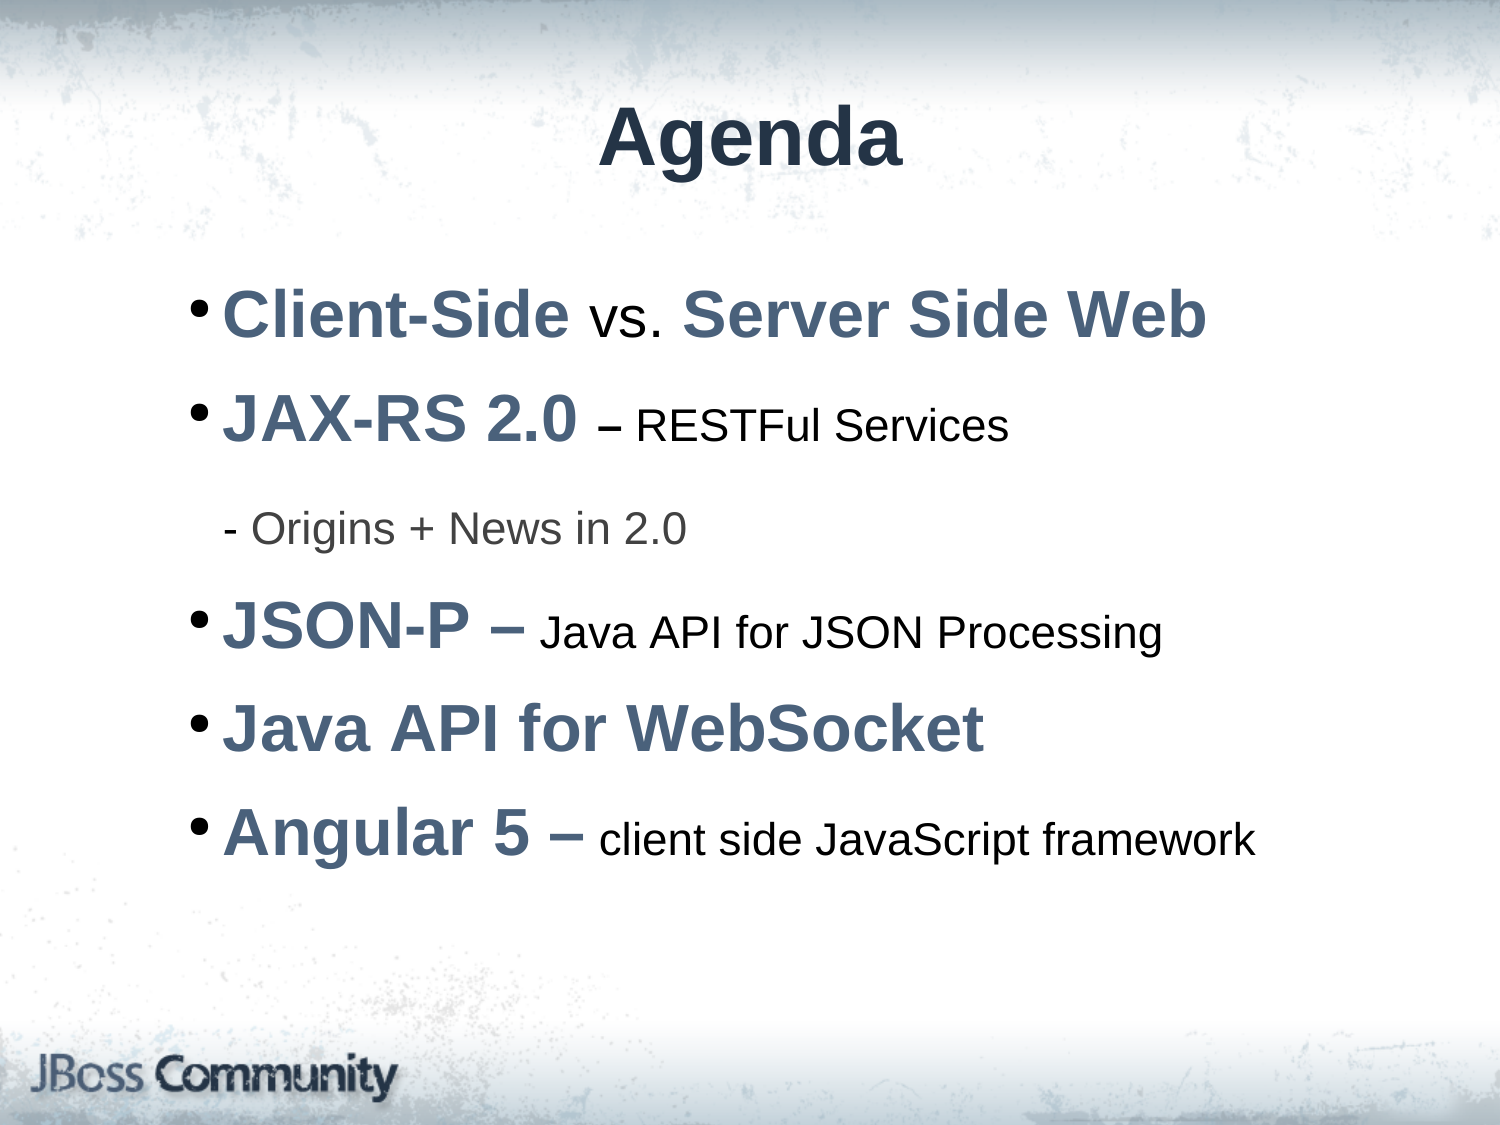

Agenda
# Client-Side vs. Server Side Web
JAX-RS 2.0 – RESTFul Services
- Origins + News in 2.0
JSON-P – Java API for JSON Processing
Java API for WebSocket
Angular 5 – client side JavaScript framework